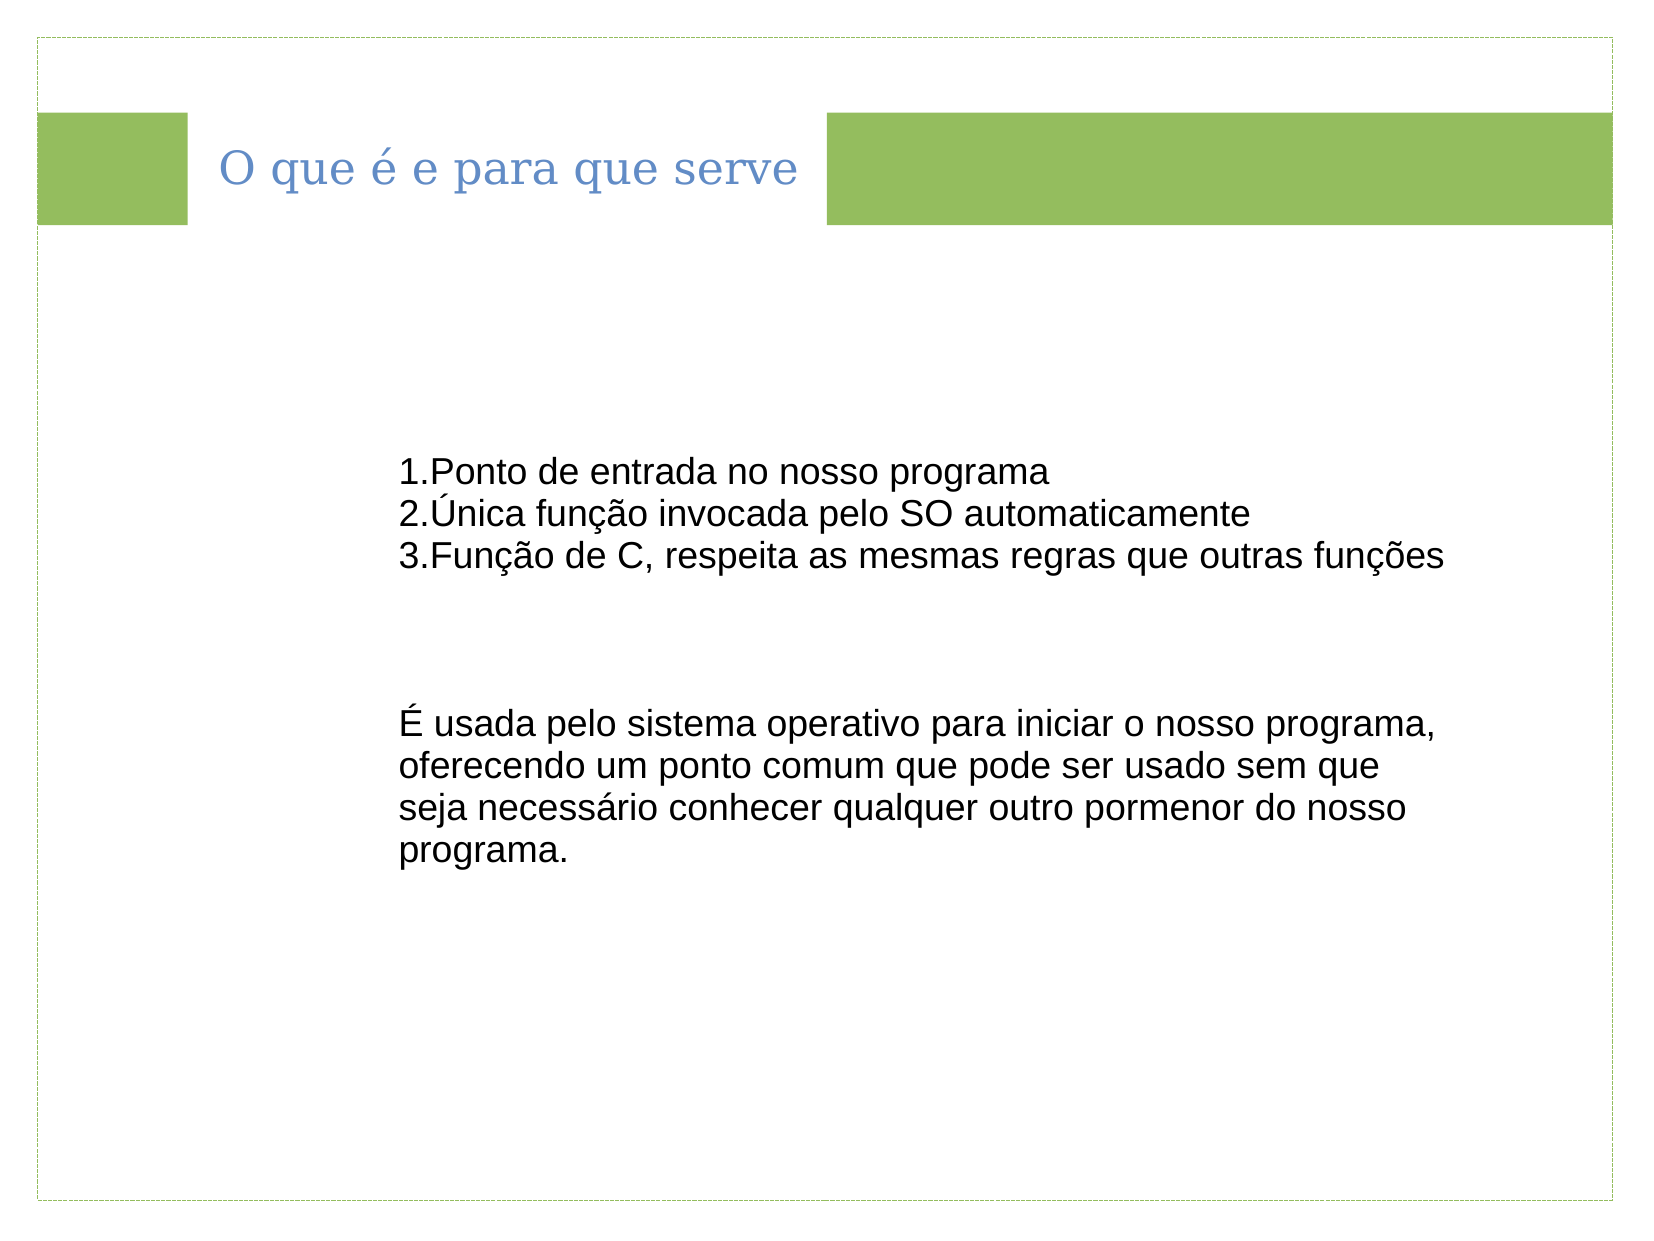

O que é e para que serve
Ponto de entrada no nosso programa
Única função invocada pelo SO automaticamente
Função de C, respeita as mesmas regras que outras funções
É usada pelo sistema operativo para iniciar o nosso programa,
oferecendo um ponto comum que pode ser usado sem que
seja necessário conhecer qualquer outro pormenor do nosso
programa.